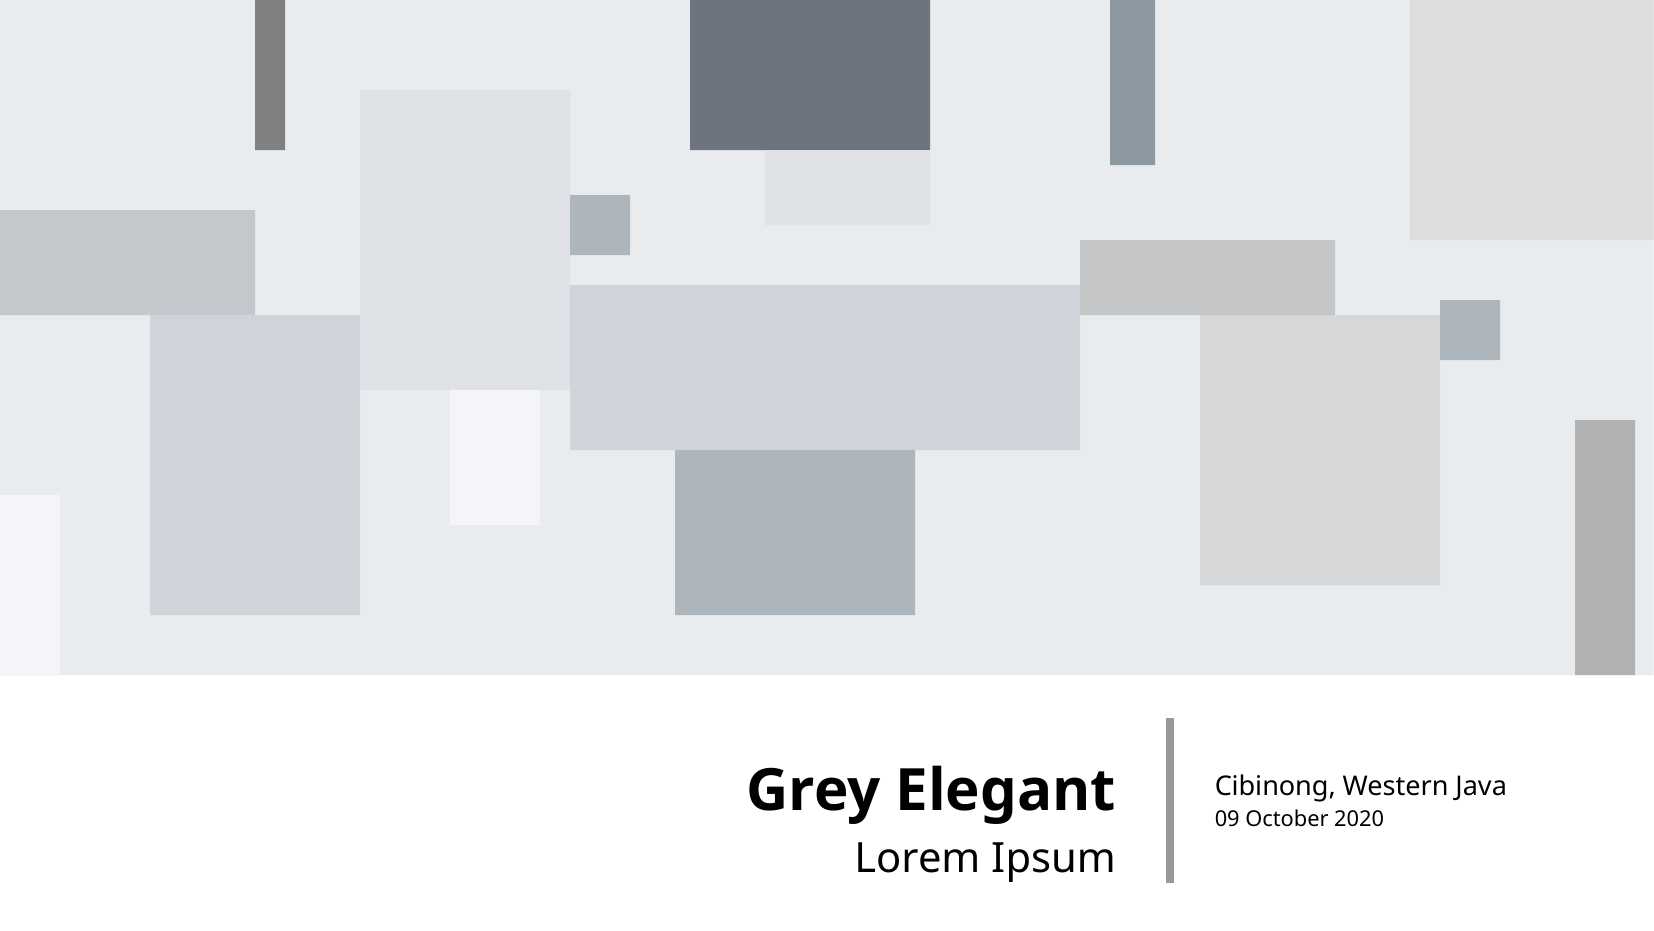

Grey Elegant
Lorem Ipsum
Cibinong, Western Java
09 October 2020